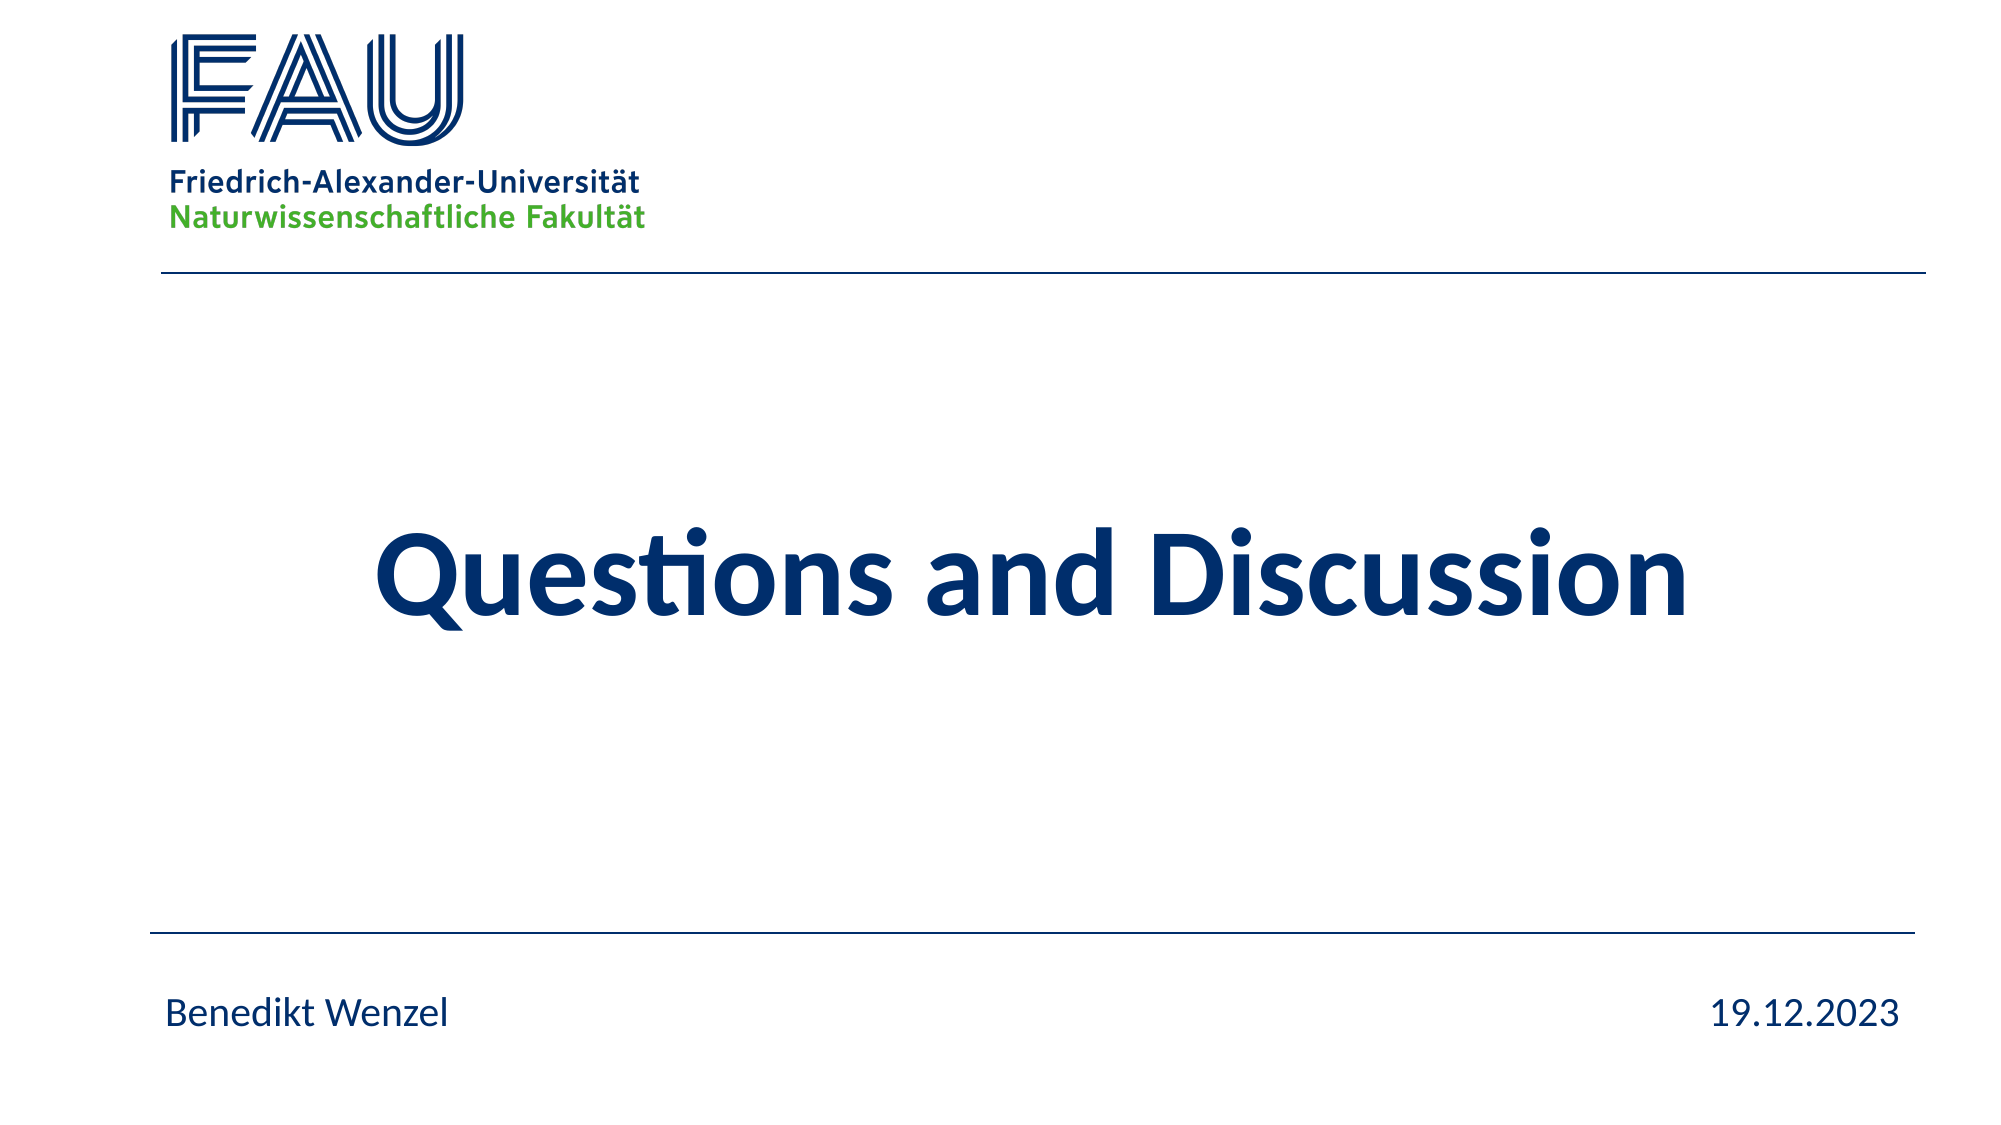

# Questions and Discussion
Benedikt Wenzel
19.12.2023